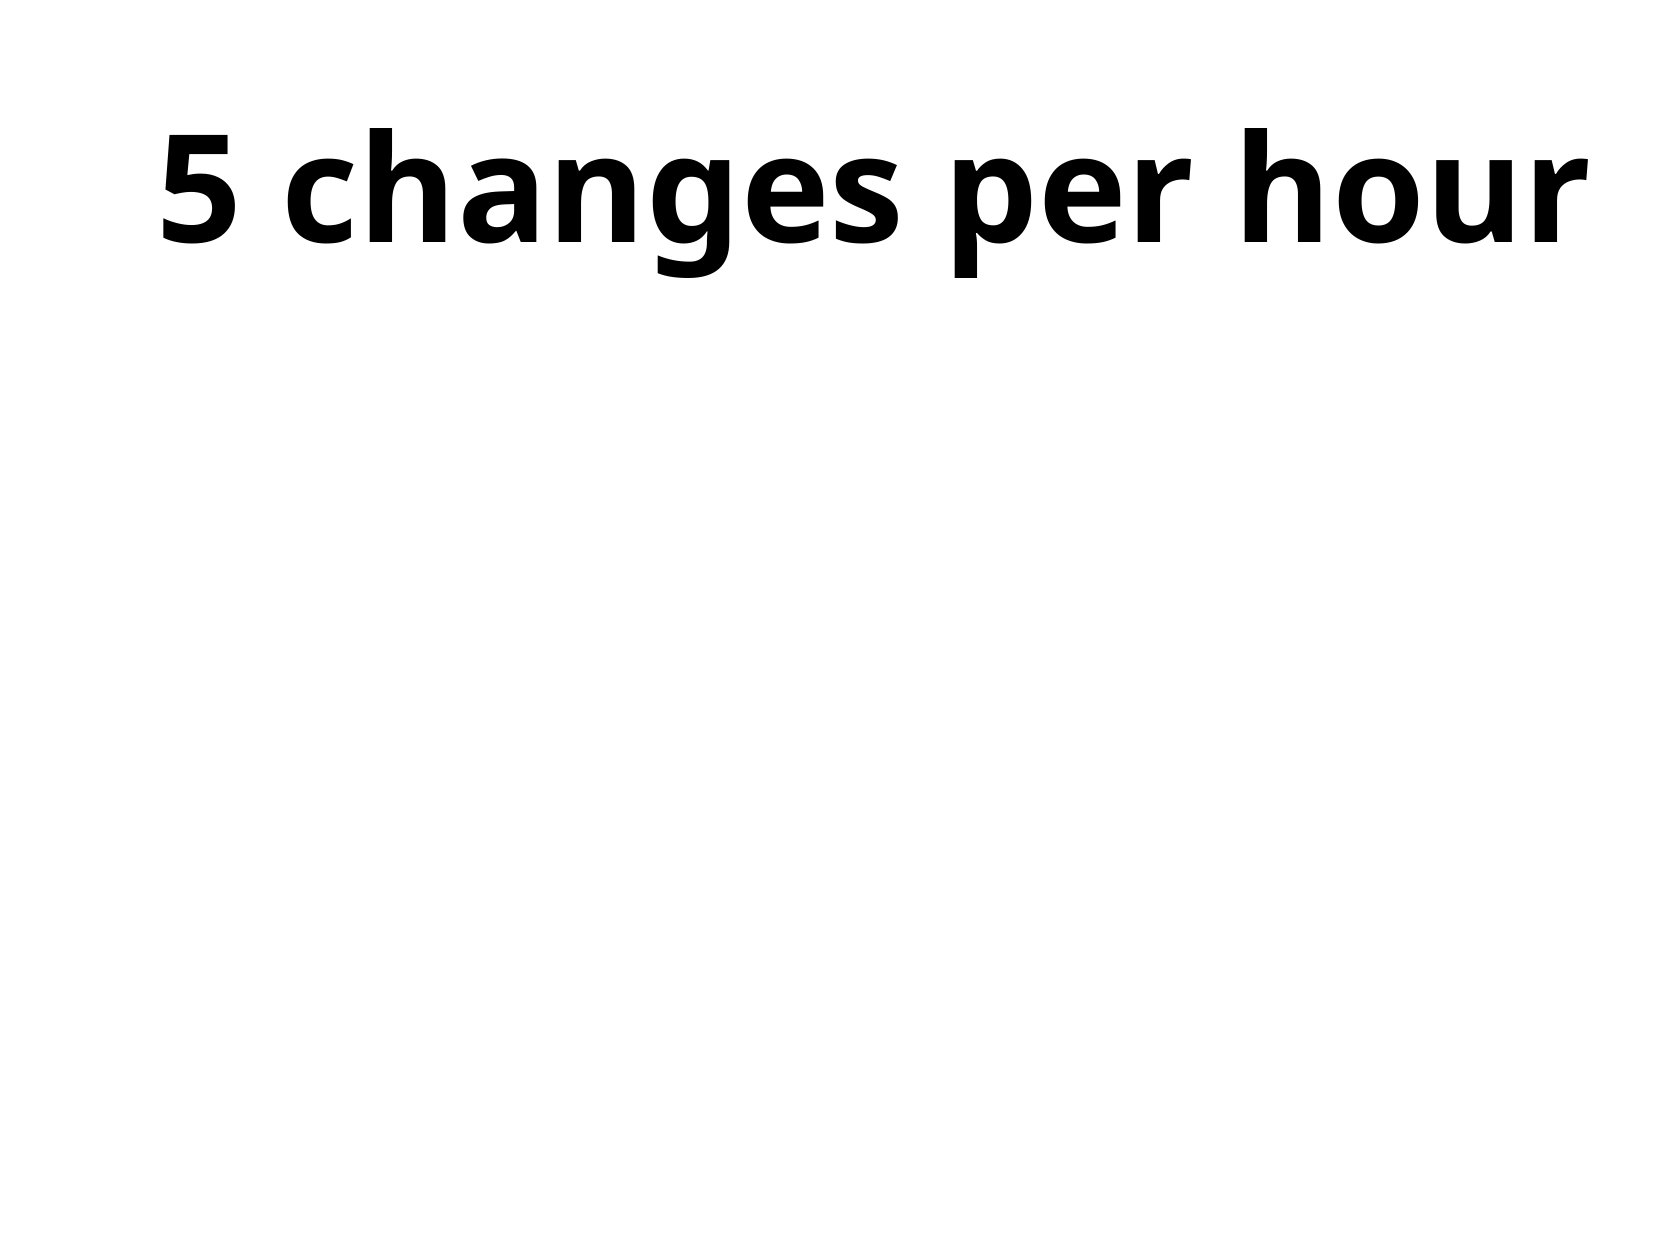

5 changes per hour
2.6.20 to 2.6.24-rc8